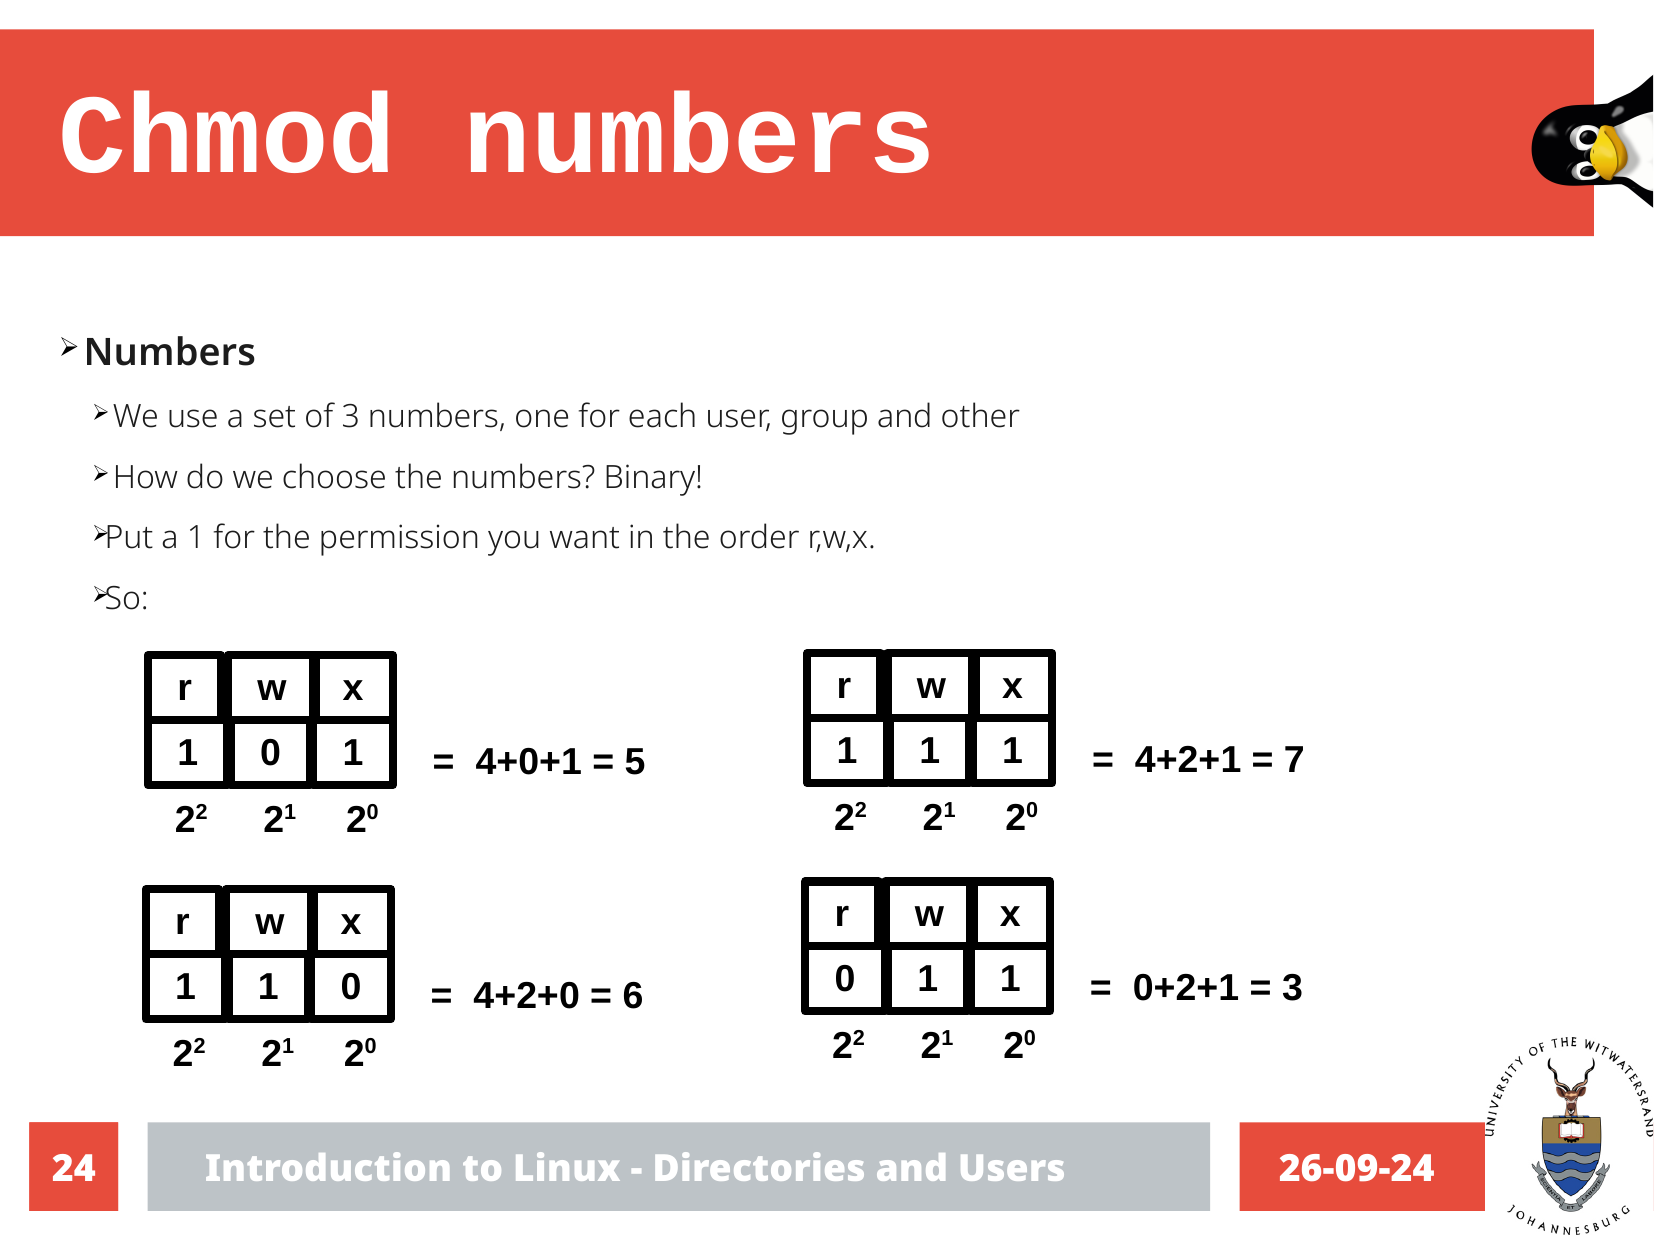

# Chmod numbers
 Numbers
 We use a set of 3 numbers, one for each user, group and other
 How do we choose the numbers? Binary!
Put a 1 for the permission you want in the order r,w,x.
So:
 r
 w
 x
 r
 w
 x
 1
 1
 1
 1
 0
 1
= 4+2+1 = 7
= 4+0+1 = 5
22
21
20
22
21
20
 r
 w
 x
 r
 w
 x
 0
 1
 1
 1
 1
 0
= 0+2+1 = 3
= 4+2+0 = 6
22
21
20
22
21
20
24
 Introduction to Linux - Directories and Users